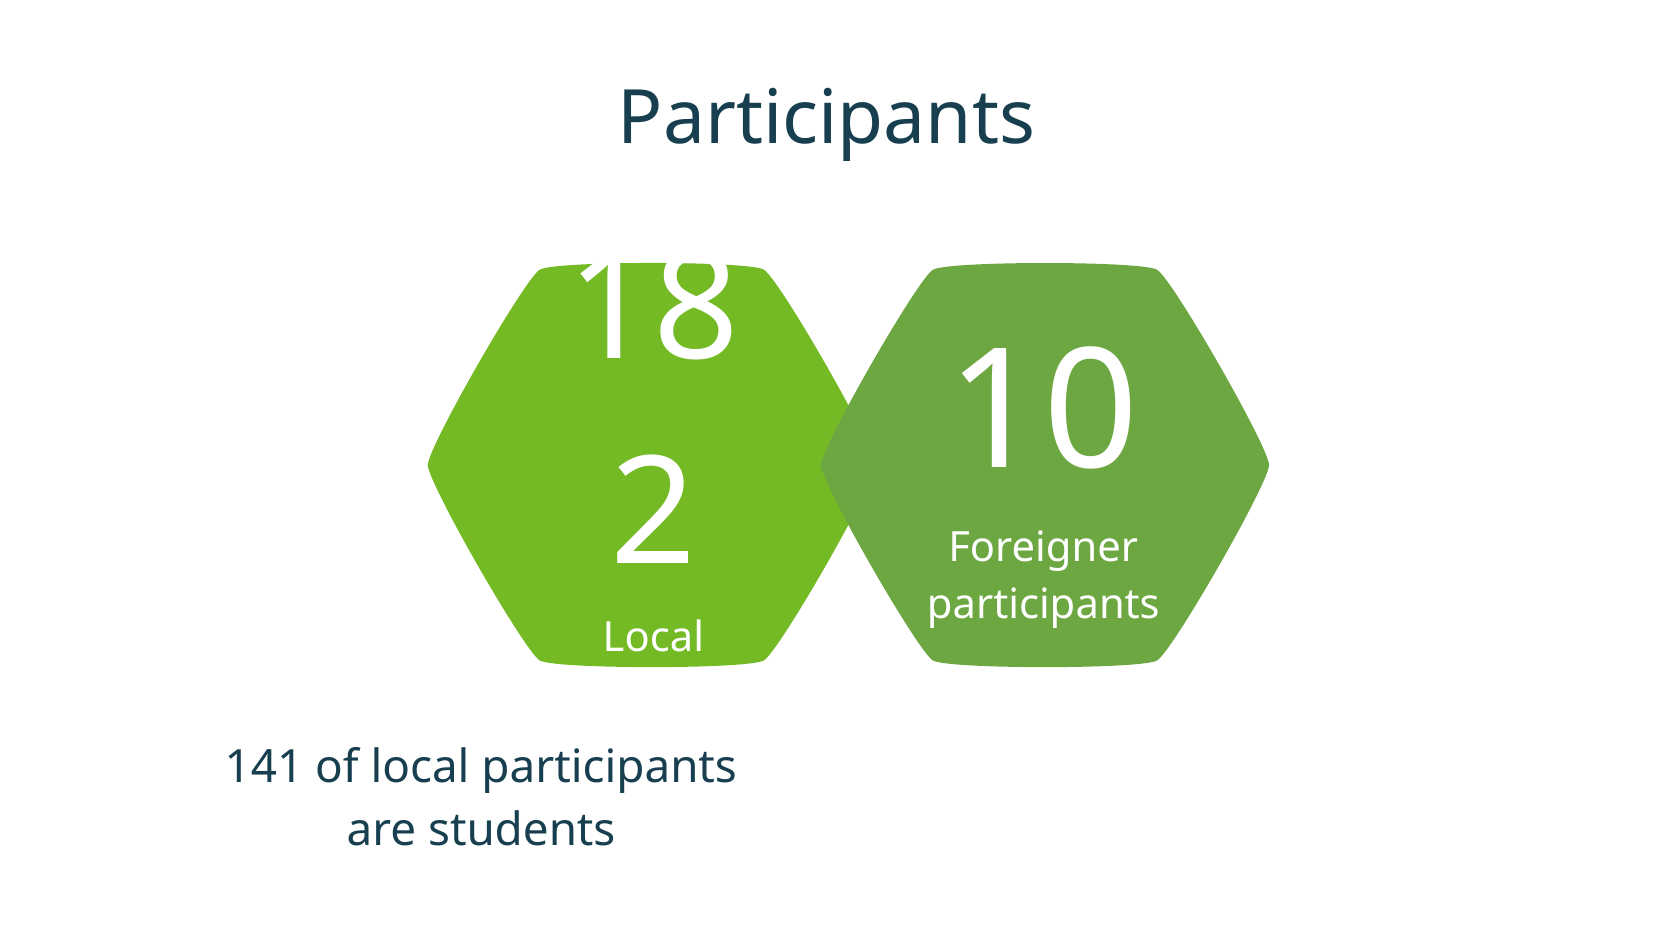

# Participants
182
Local participants
10
Foreigner
participants
141 of local participants are students